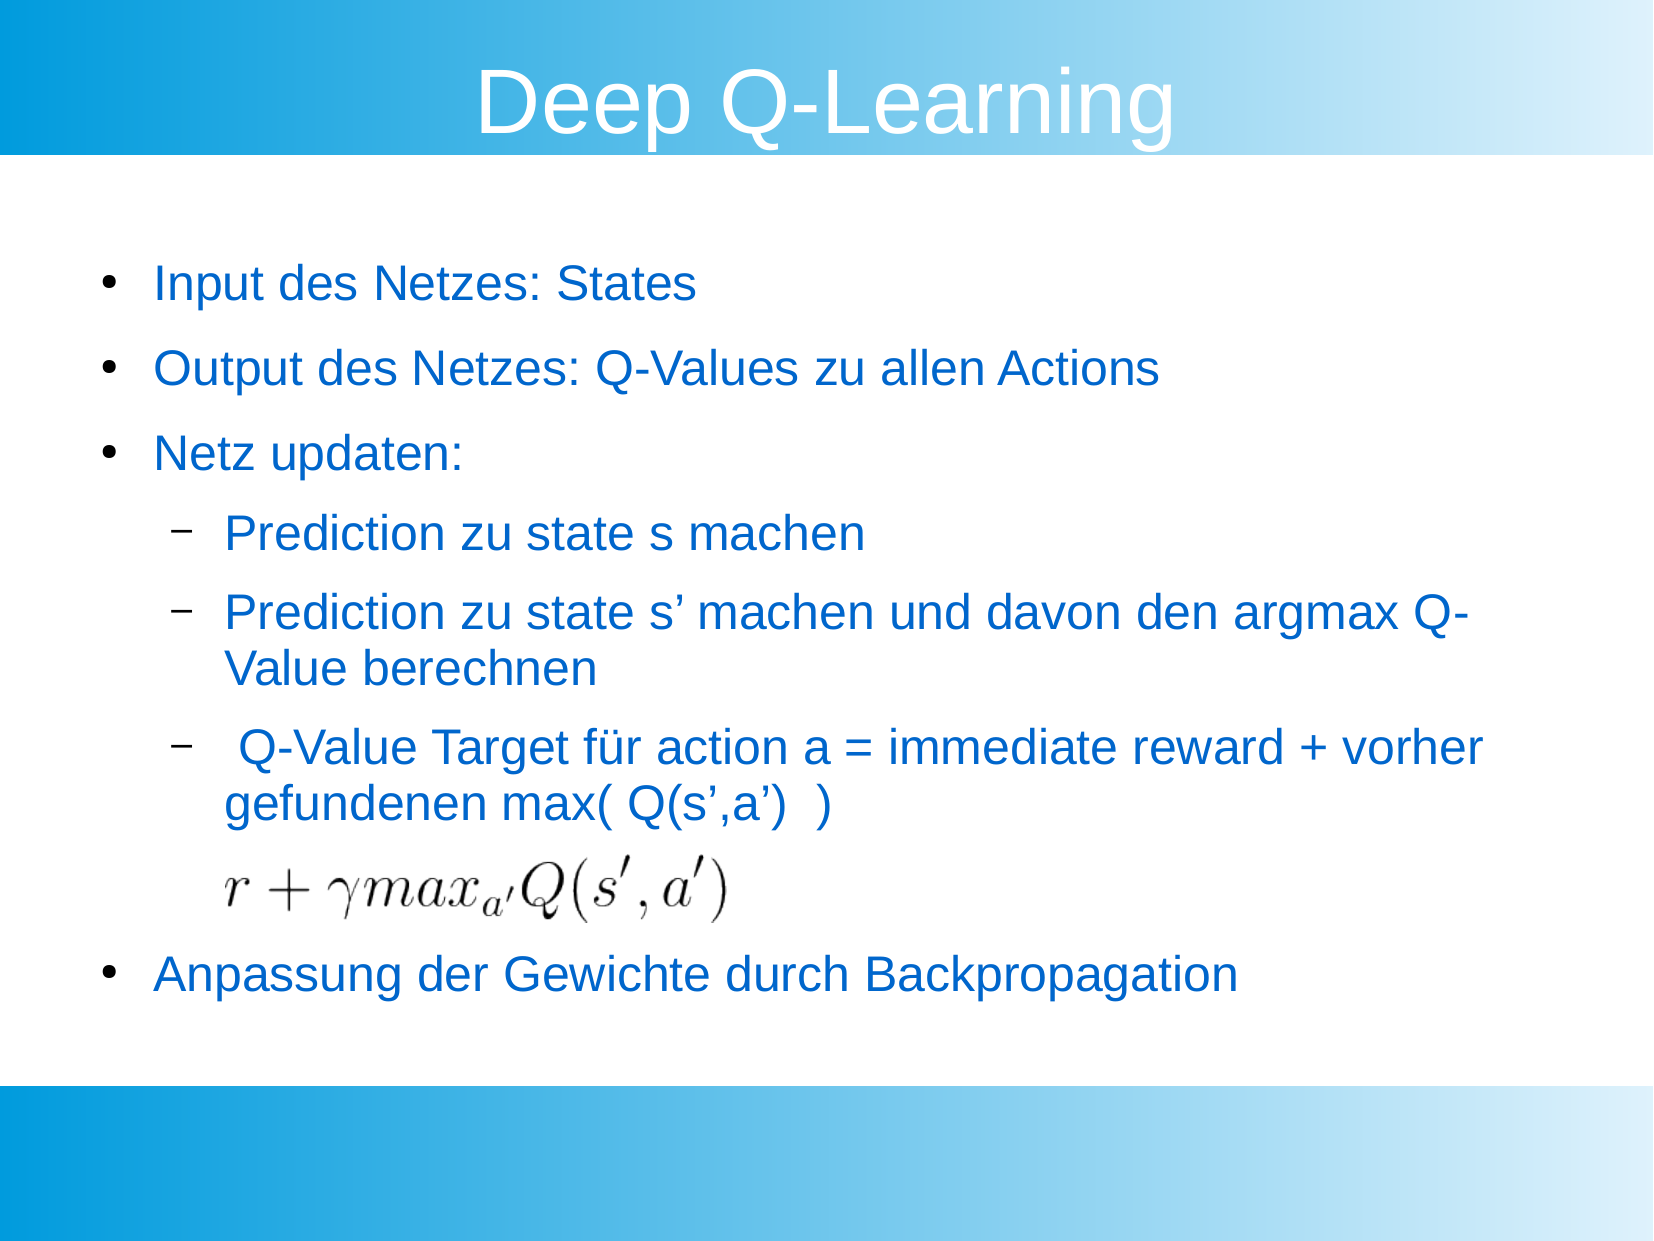

# Deep Q-Learning
Input des Netzes: States
Output des Netzes: Q-Values zu allen Actions
Netz updaten:
Prediction zu state s machen
Prediction zu state s’ machen und davon den argmax Q-Value berechnen
 Q-Value Target für action a = immediate reward + vorher gefundenen max( Q(s’,a’) )
Anpassung der Gewichte durch Backpropagation